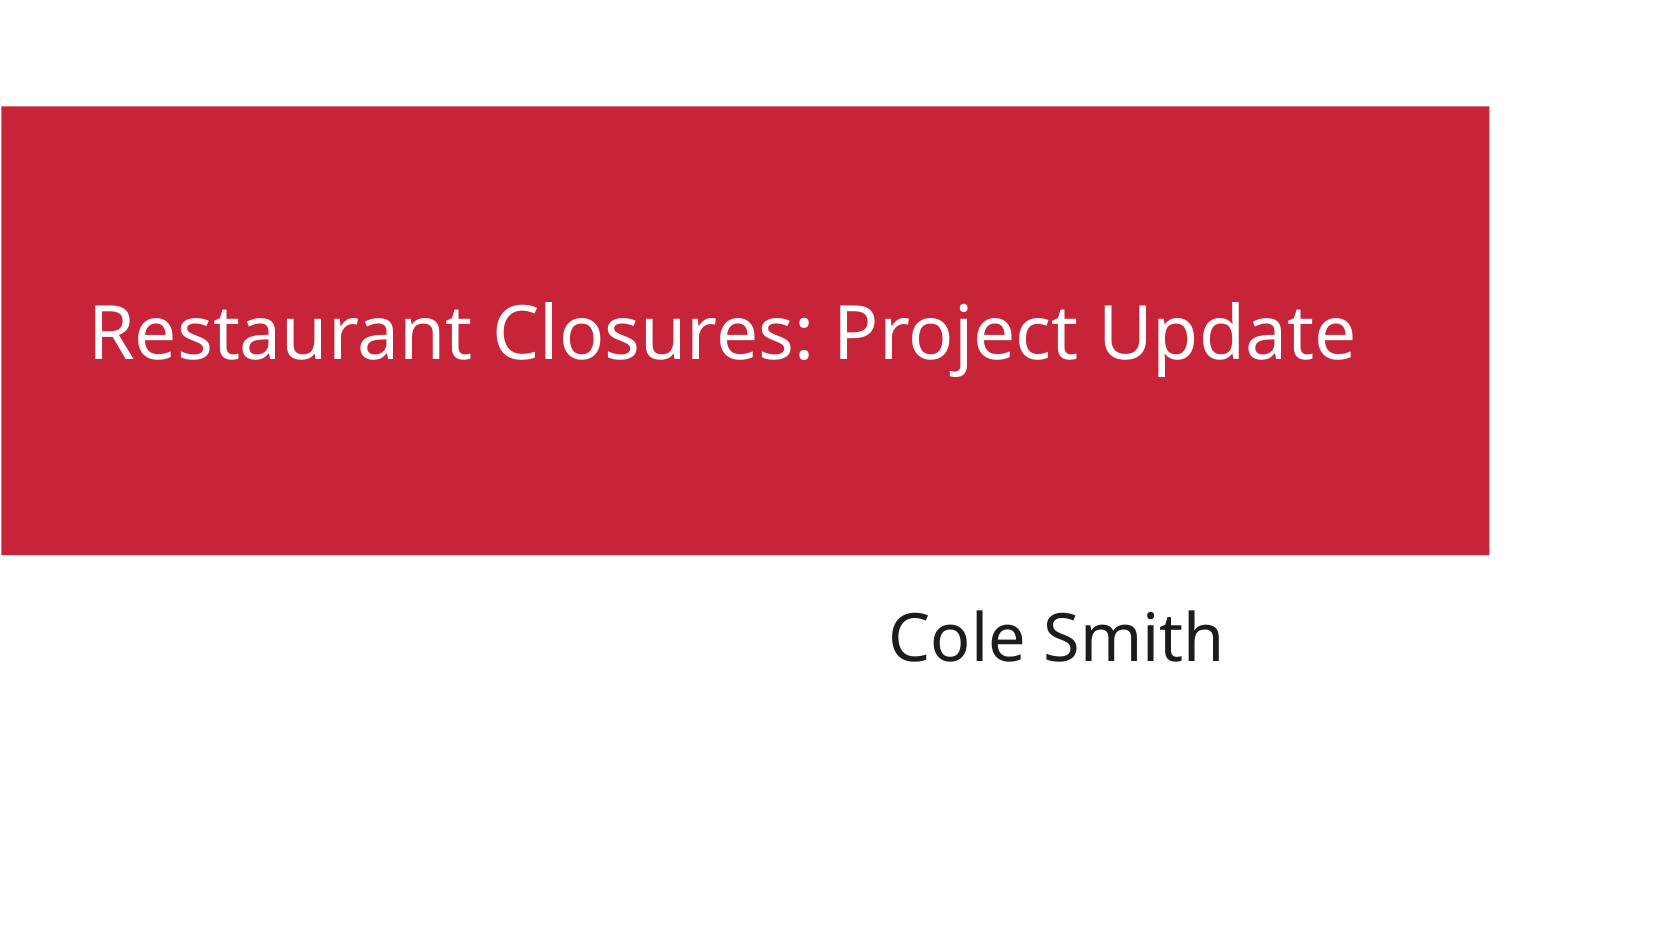

# Restaurant Closures: Project Update
Cole Smith